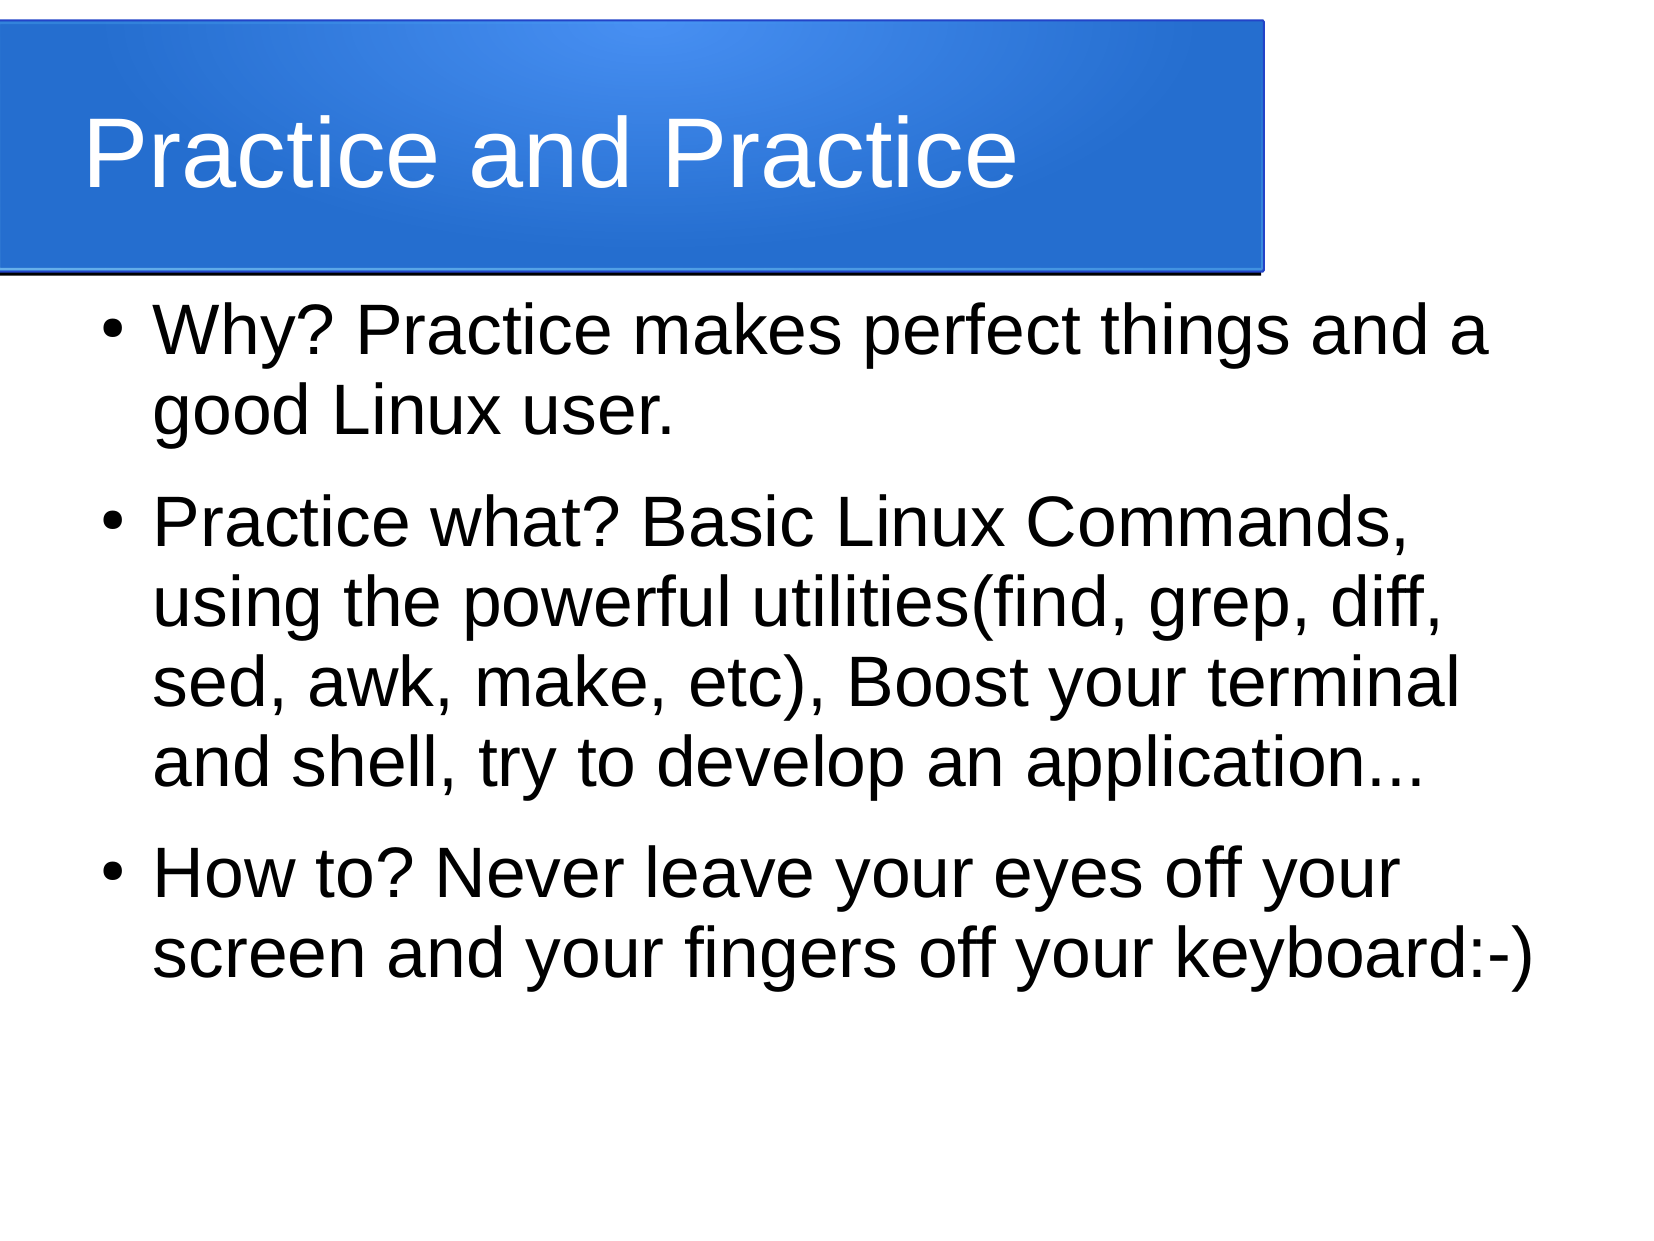

# Practice and Practice
Why? Practice makes perfect things and a good Linux user.
Practice what? Basic Linux Commands, using the powerful utilities(find, grep, diff, sed, awk, make, etc), Boost your terminal and shell, try to develop an application...
How to? Never leave your eyes off your screen and your fingers off your keyboard:-)